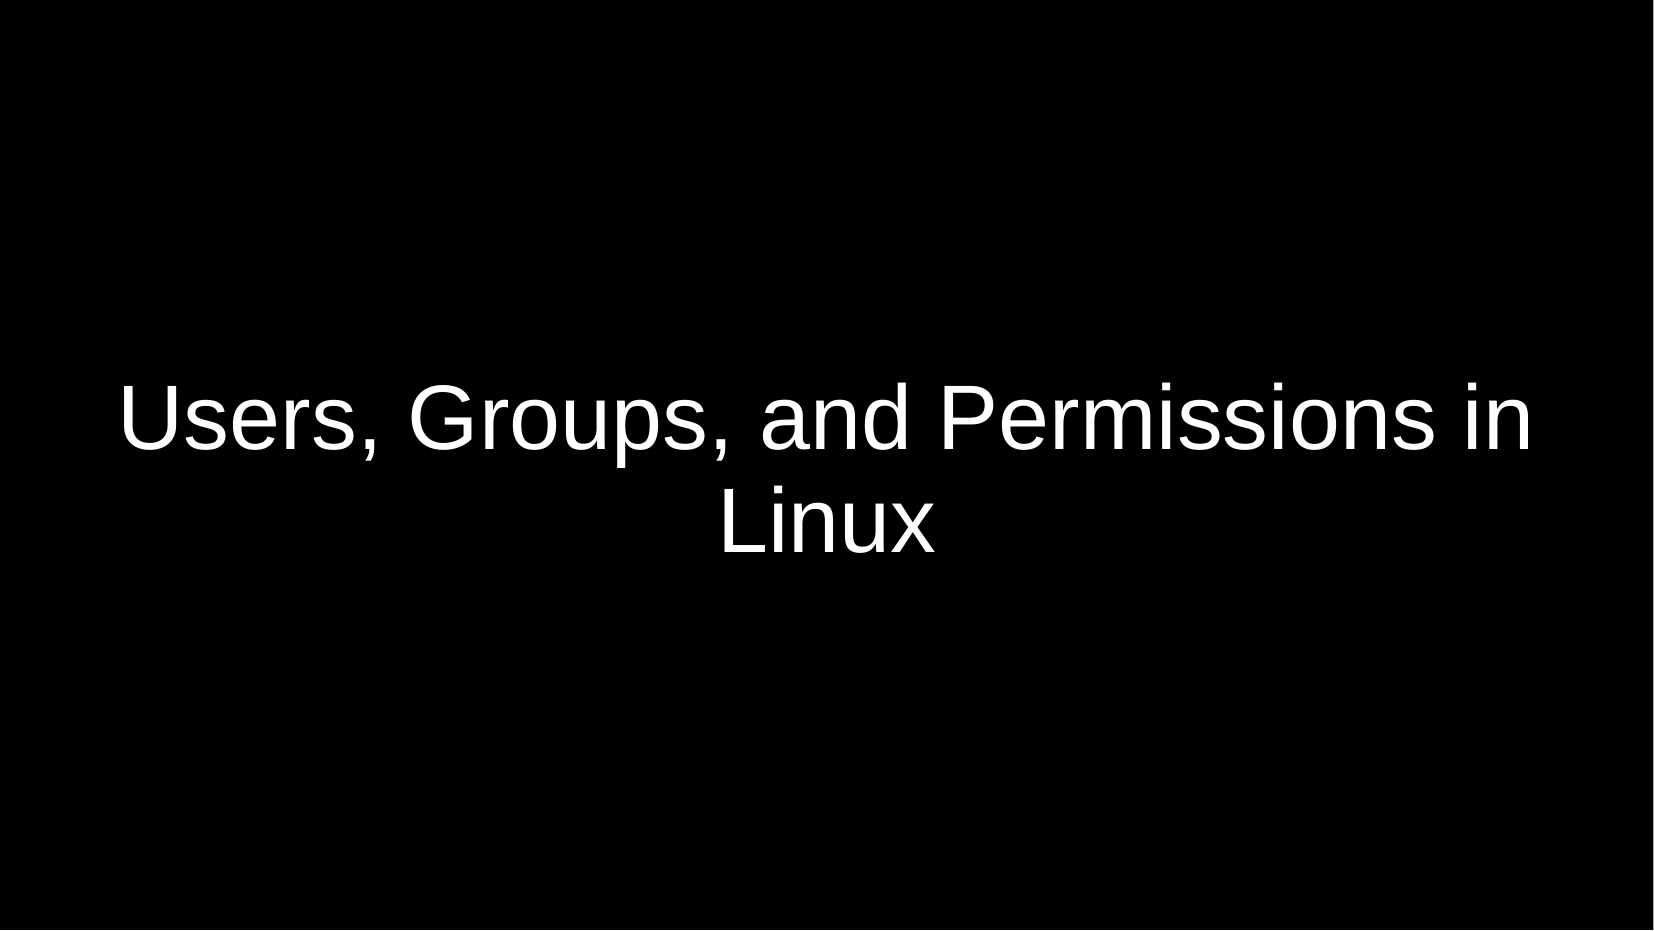

# Users, Groups, and Permissions in Linux